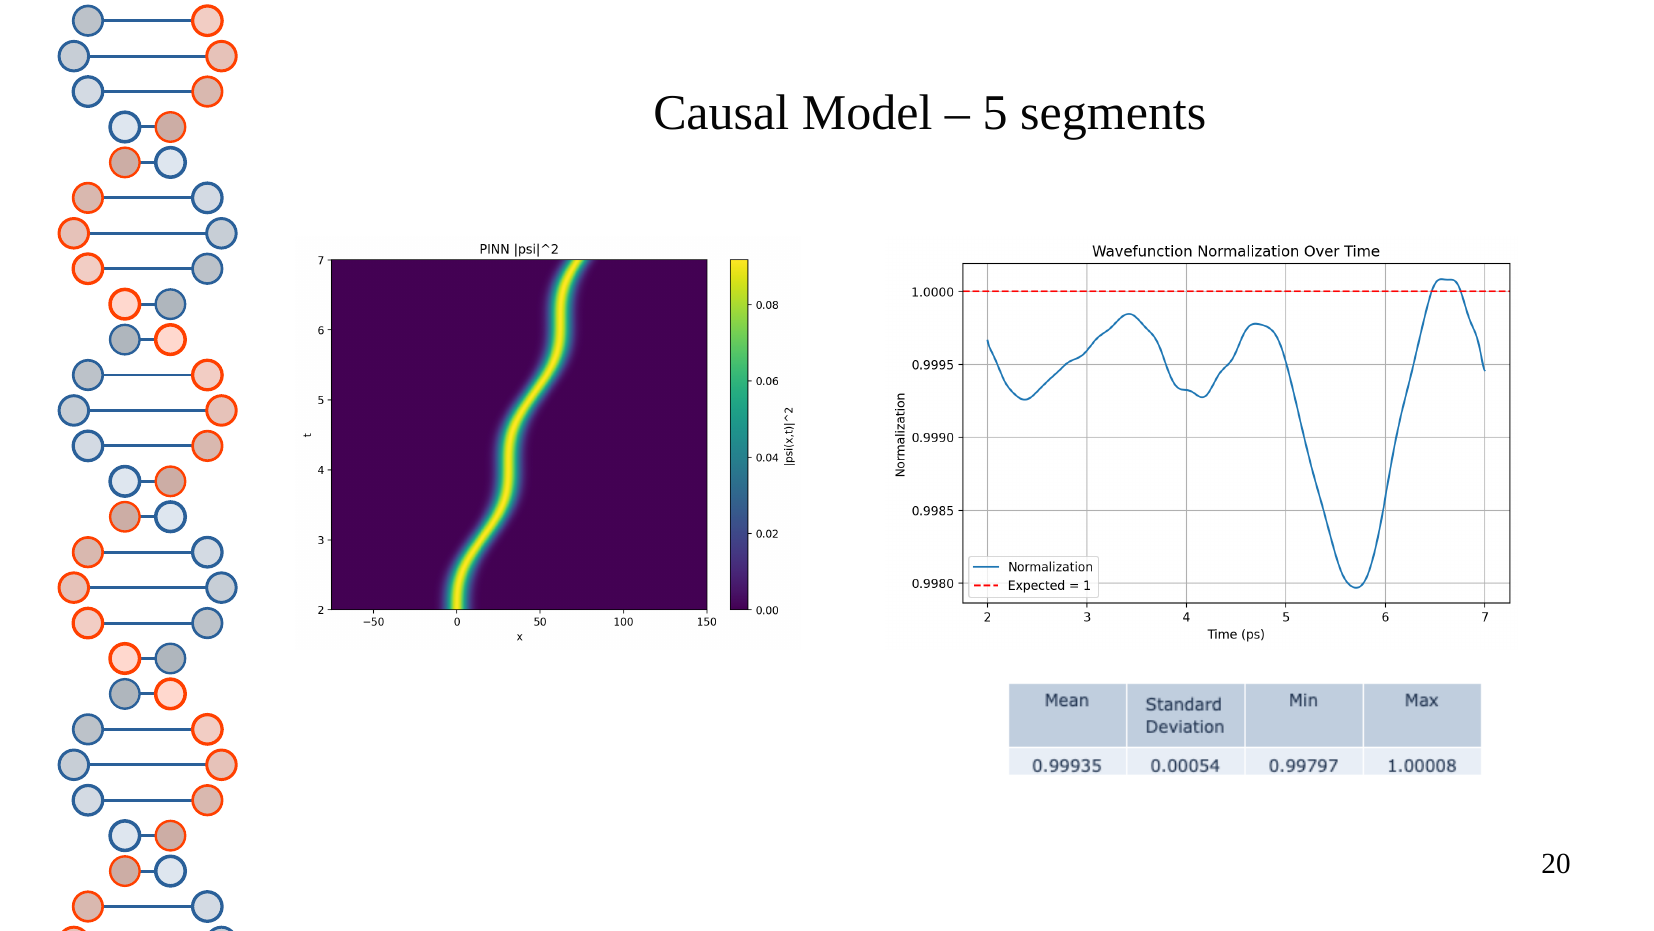

# Causal Model – 5 segments
20